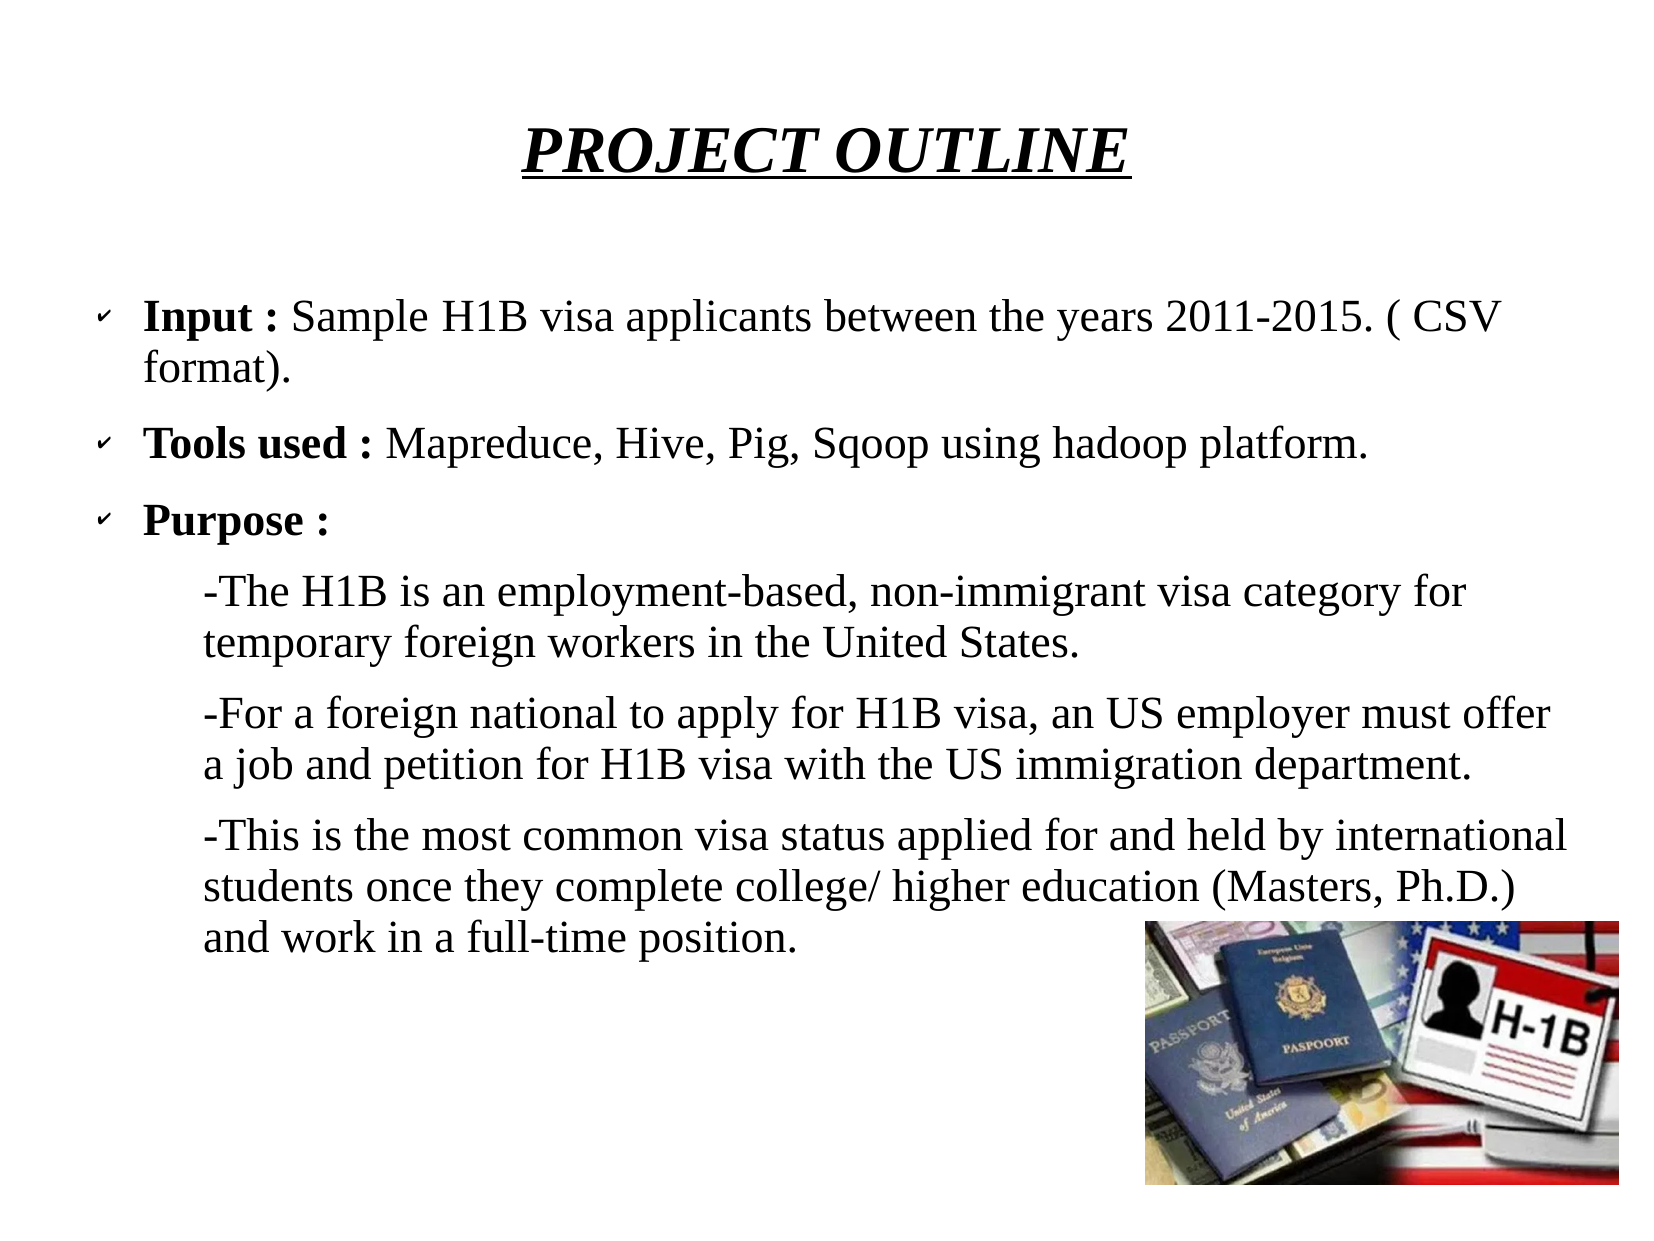

# PROJECT OUTLINE
Input : Sample H1B visa applicants between the years 2011-2015. ( CSV format).
Tools used : Mapreduce, Hive, Pig, Sqoop using hadoop platform.
Purpose :
-The H1B is an employment-based, non-immigrant visa category for temporary foreign workers in the United States.
-For a foreign national to apply for H1B visa, an US employer must offer a job and petition for H1B visa with the US immigration department.
-This is the most common visa status applied for and held by international students once they complete college/ higher education (Masters, Ph.D.) and work in a full-time position.